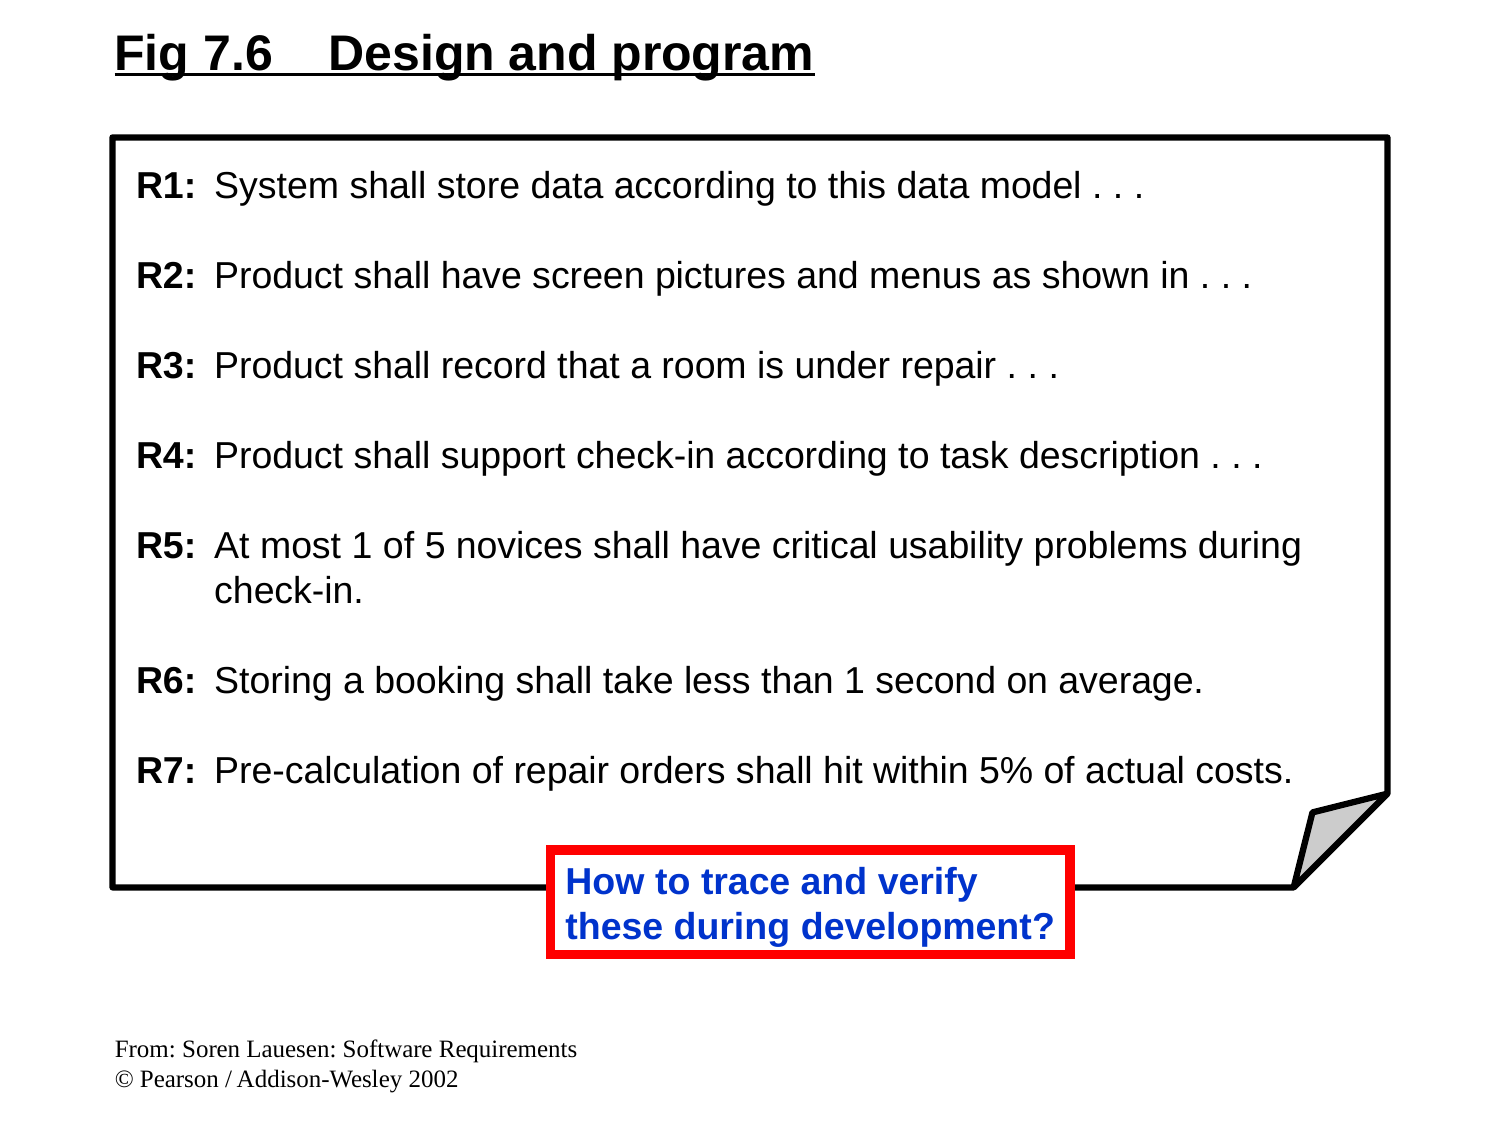

Fig 7.6 Design and program
R1:	System shall store data according to this data model . . .
R2:	Product shall have screen pictures and menus as shown in . . .
R3:	Product shall record that a room is under repair . . .
R4:	Product shall support check-in according to task description . . .
R5:	At most 1 of 5 novices shall have critical usability problems during check-in.
R6:	Storing a booking shall take less than 1 second on average.
R7:	Pre-calculation of repair orders shall hit within 5% of actual costs.
How to trace and verify
these during development?
From: Soren Lauesen: Software Requirements
© Pearson / Addison-Wesley 2002